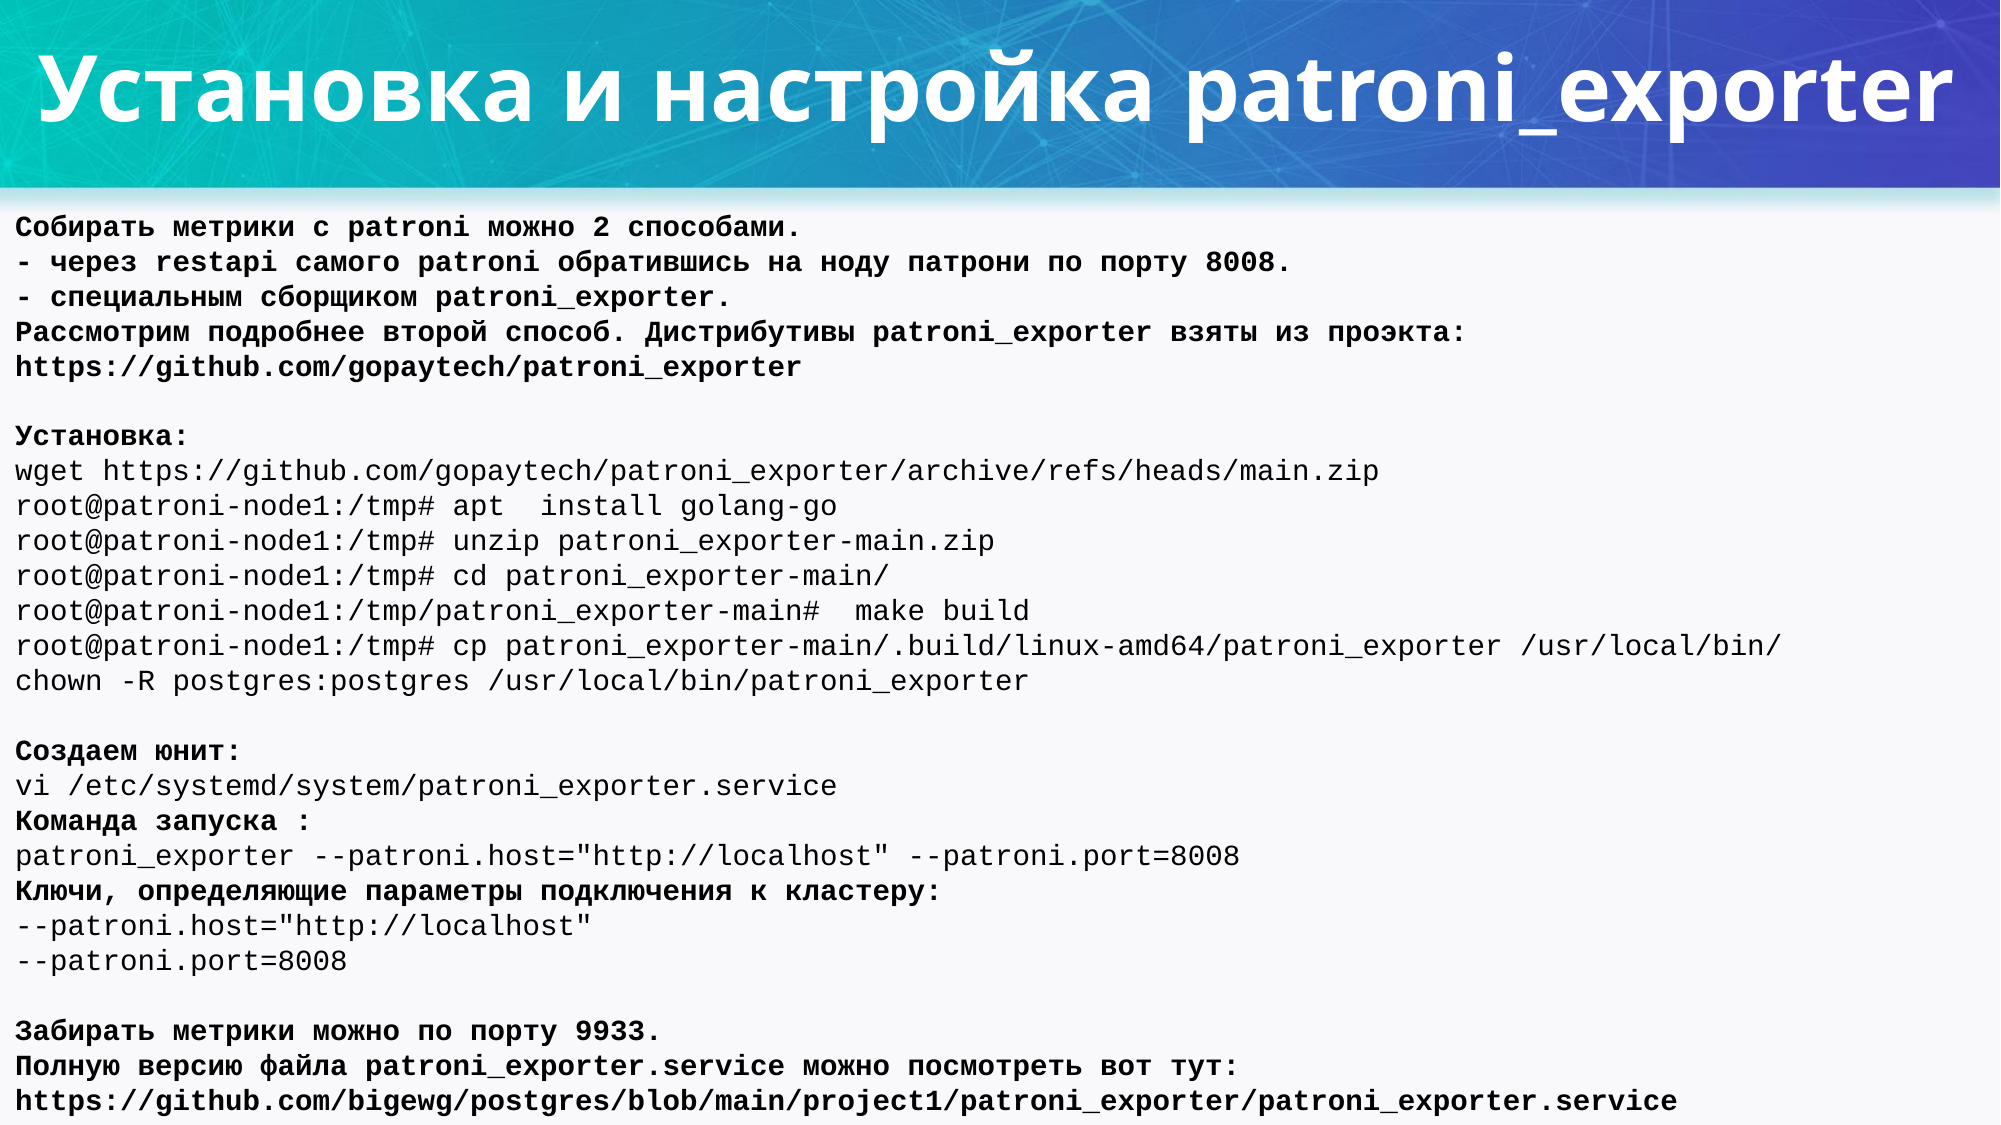

Установка и настройка patroni_exporter
Собирать метрики с patroni можно 2 способами.
- через restapi самого patroni обратившись на ноду патрони по порту 8008.
- специальным сборщиком patroni_exporter.
Рассмотрим подробнее второй способ. Дистрибутивы patroni_exporter взяты из проэкта:
https://github.com/gopaytech/patroni_exporter
Установка:
wget https://github.com/gopaytech/patroni_exporter/archive/refs/heads/main.zip
root@patroni-node1:/tmp# apt install golang-go
root@patroni-node1:/tmp# unzip patroni_exporter-main.zip
root@patroni-node1:/tmp# cd patroni_exporter-main/
root@patroni-node1:/tmp/patroni_exporter-main# make build
root@patroni-node1:/tmp# cp patroni_exporter-main/.build/linux-amd64/patroni_exporter /usr/local/bin/
chown -R postgres:postgres /usr/local/bin/patroni_exporter
Создаем юнит:
vi /etc/systemd/system/patroni_exporter.service
Команда запуска :
patroni_exporter --patroni.host="http://localhost" --patroni.port=8008
Ключи, определяющие параметры подключения к кластеру:
--patroni.host="http://localhost"
--patroni.port=8008
Забирать метрики можно по порту 9933.
Полную версию файла patroni_exporter.service можно посмотреть вот тут:
https://github.com/bigewg/postgres/blob/main/project1/patroni_exporter/patroni_exporter.service